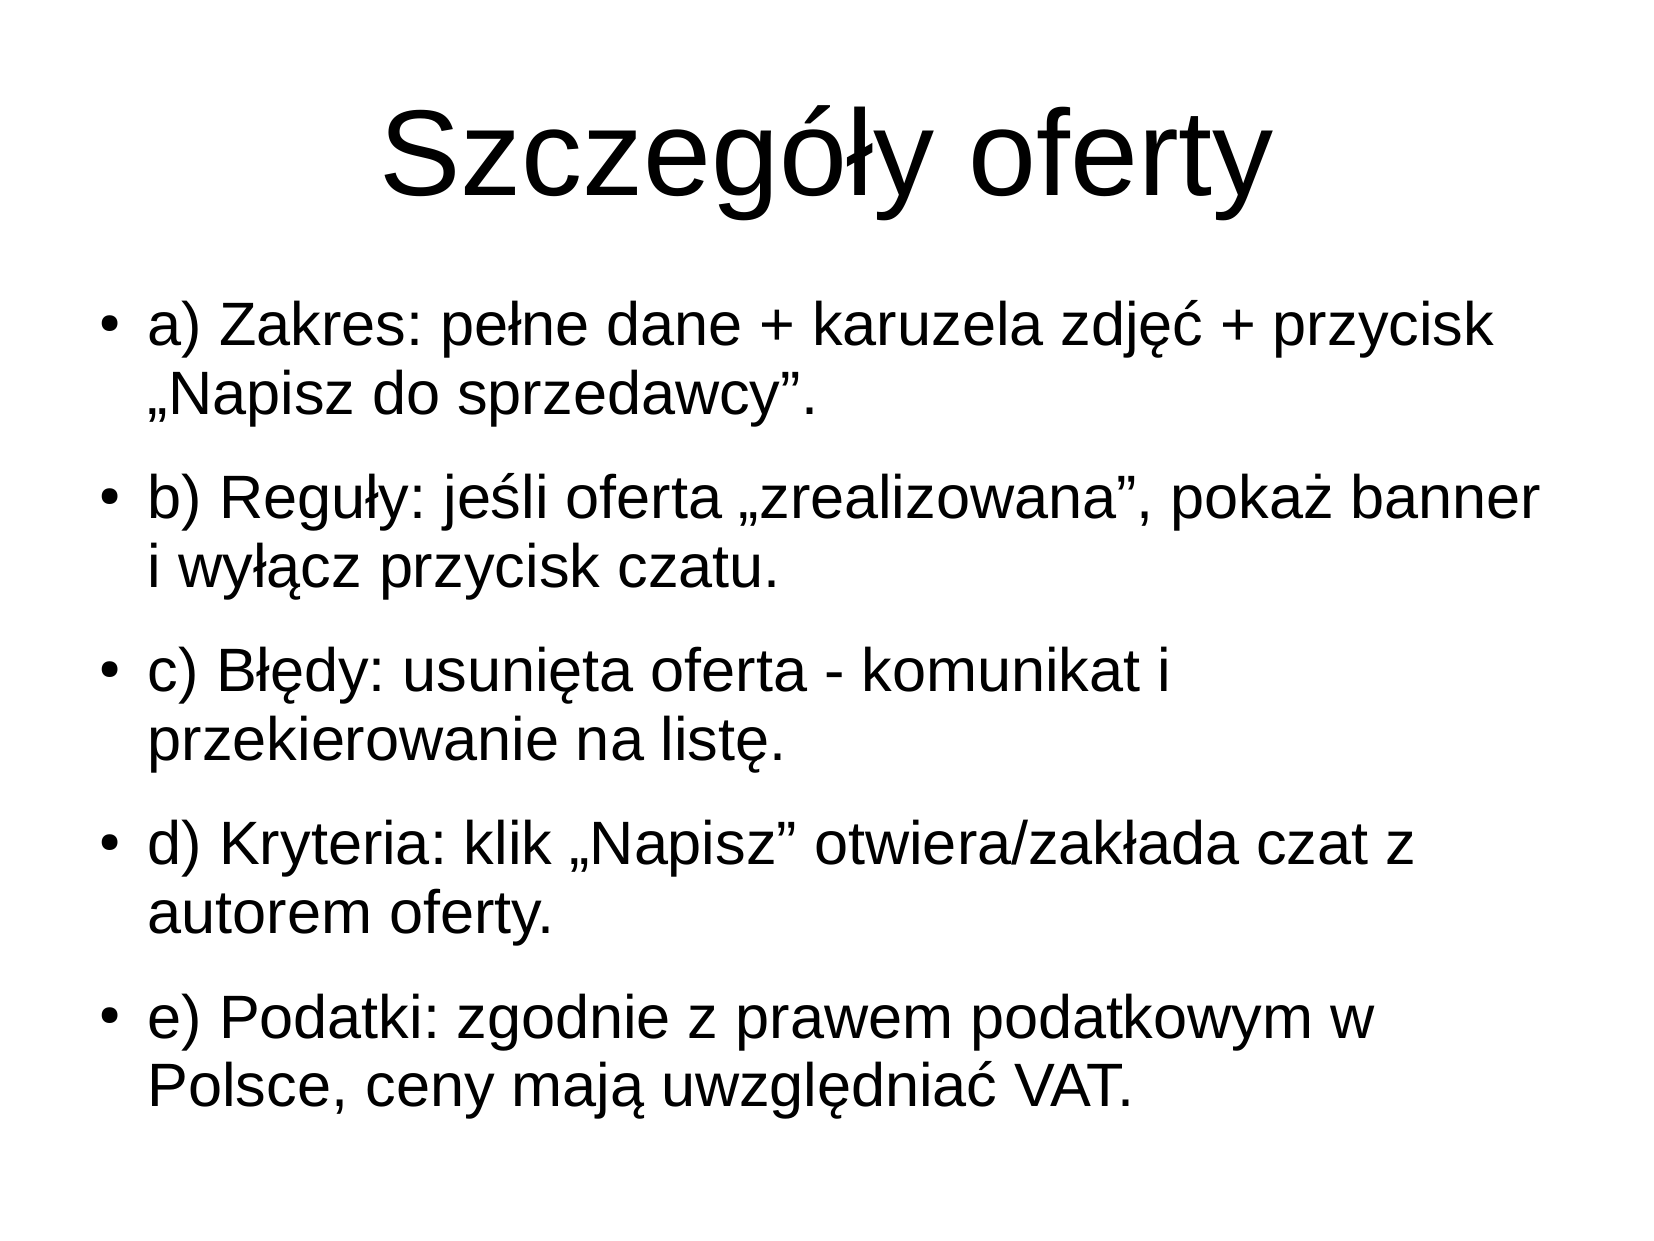

# Szczegóły oferty
a) Zakres: pełne dane + karuzela zdjęć + przycisk „Napisz do sprzedawcy”.
b) Reguły: jeśli oferta „zrealizowana”, pokaż banner i wyłącz przycisk czatu.
c) Błędy: usunięta oferta - komunikat i przekierowanie na listę.
d) Kryteria: klik „Napisz” otwiera/zakłada czat z autorem oferty.
e) Podatki: zgodnie z prawem podatkowym w Polsce, ceny mają uwzględniać VAT.